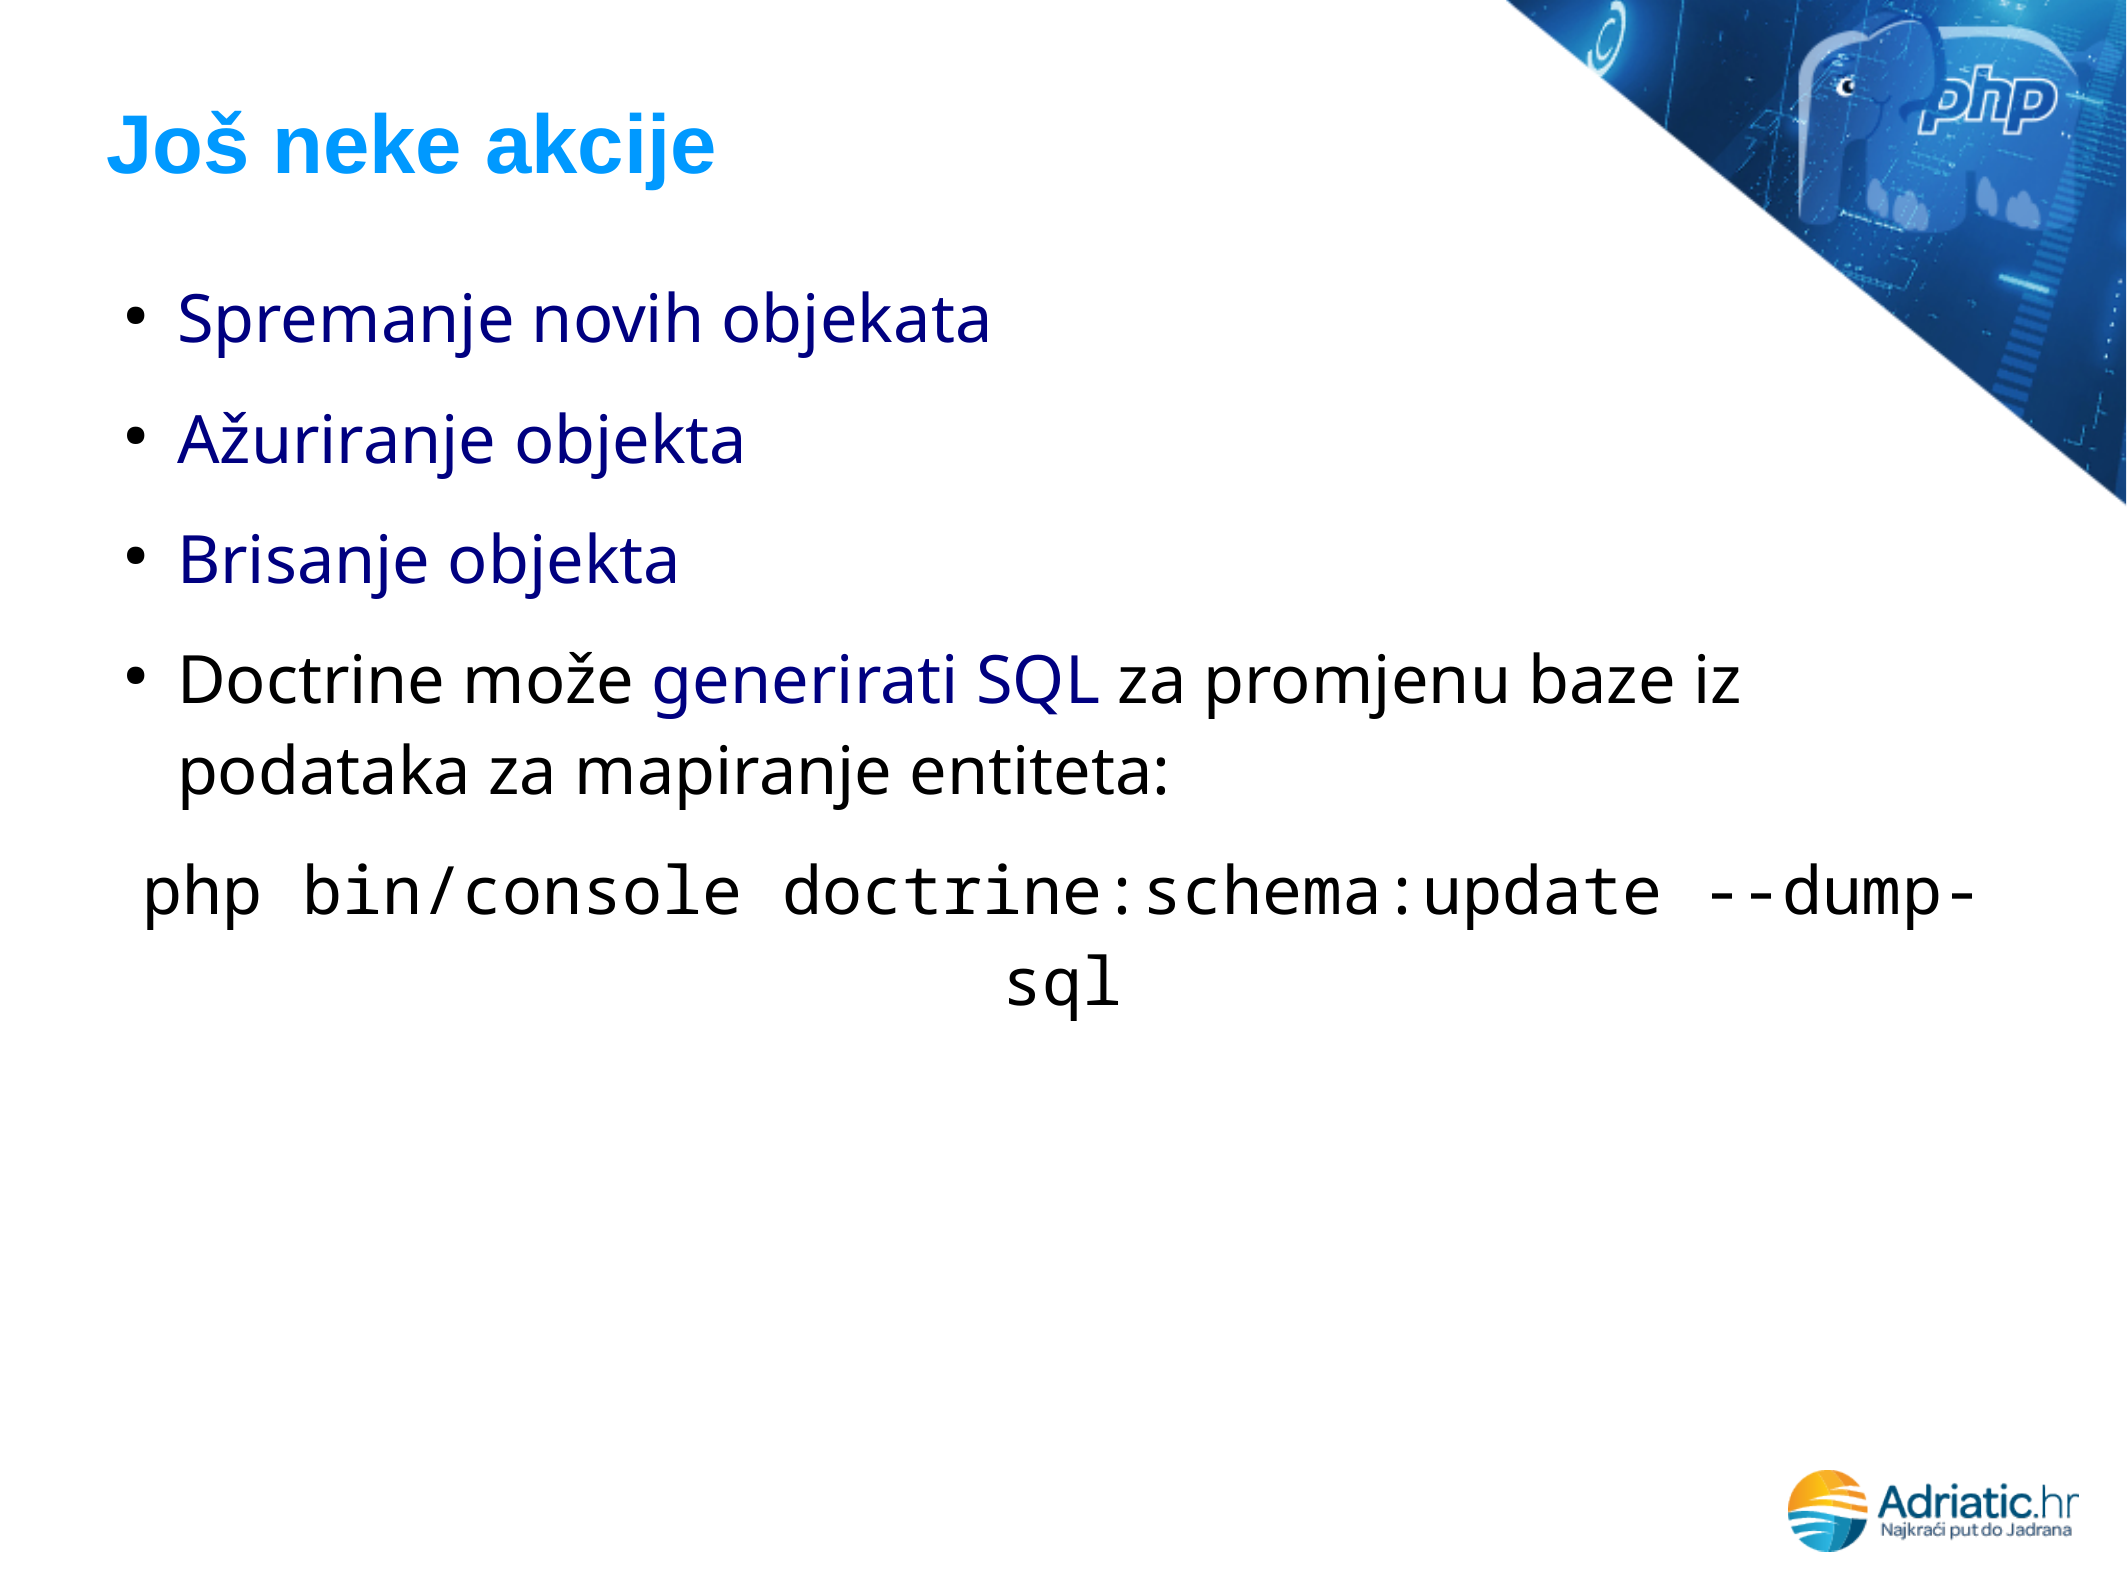

# Još neke akcije
Spremanje novih objekata
Ažuriranje objekta
Brisanje objekta
Doctrine može generirati SQL za promjenu baze iz podataka za mapiranje entiteta:
php bin/console doctrine:schema:update --dump-sql